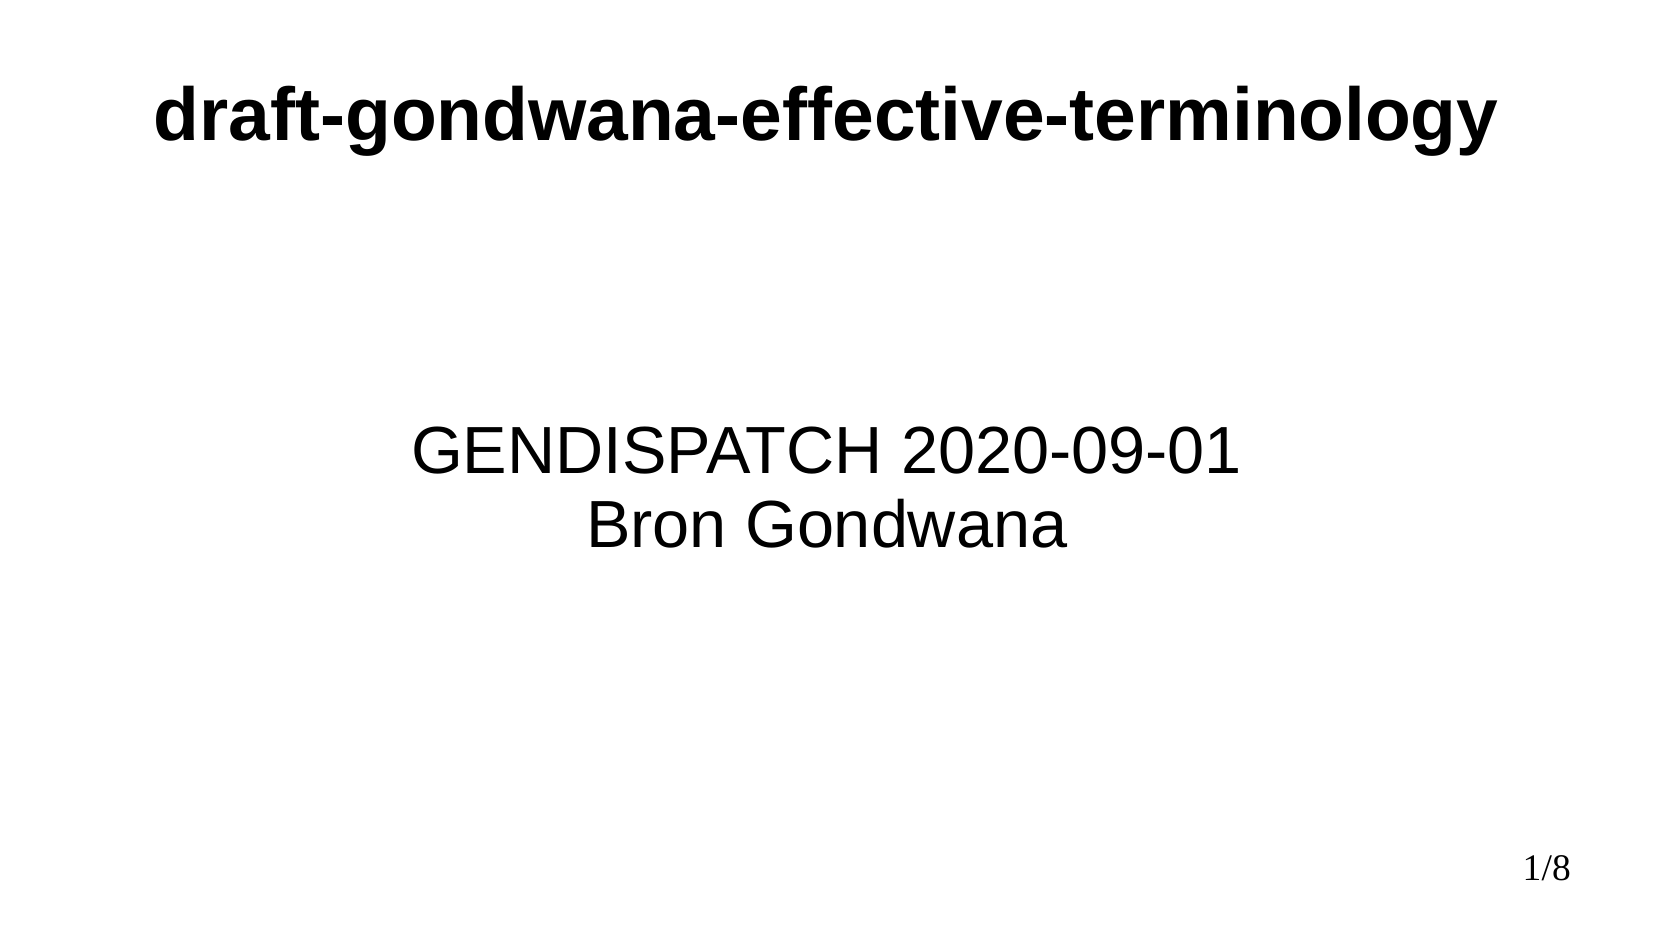

# draft-gondwana-effective-terminology
GENDISPATCH 2020-09-01
Bron Gondwana
1